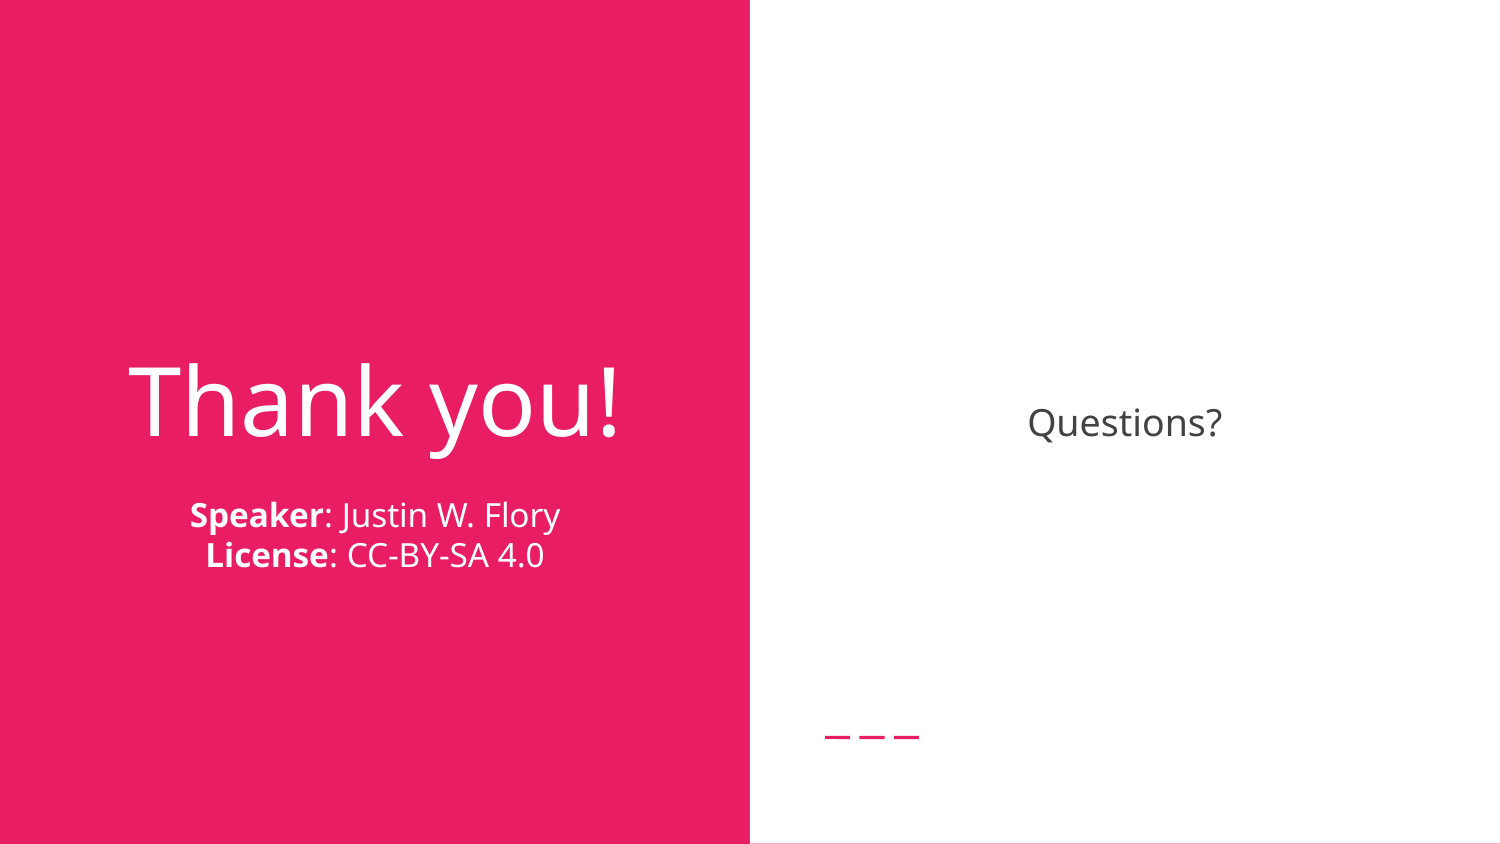

Questions?
# Thank you!
Speaker: Justin W. Flory
License: CC-BY-SA 4.0